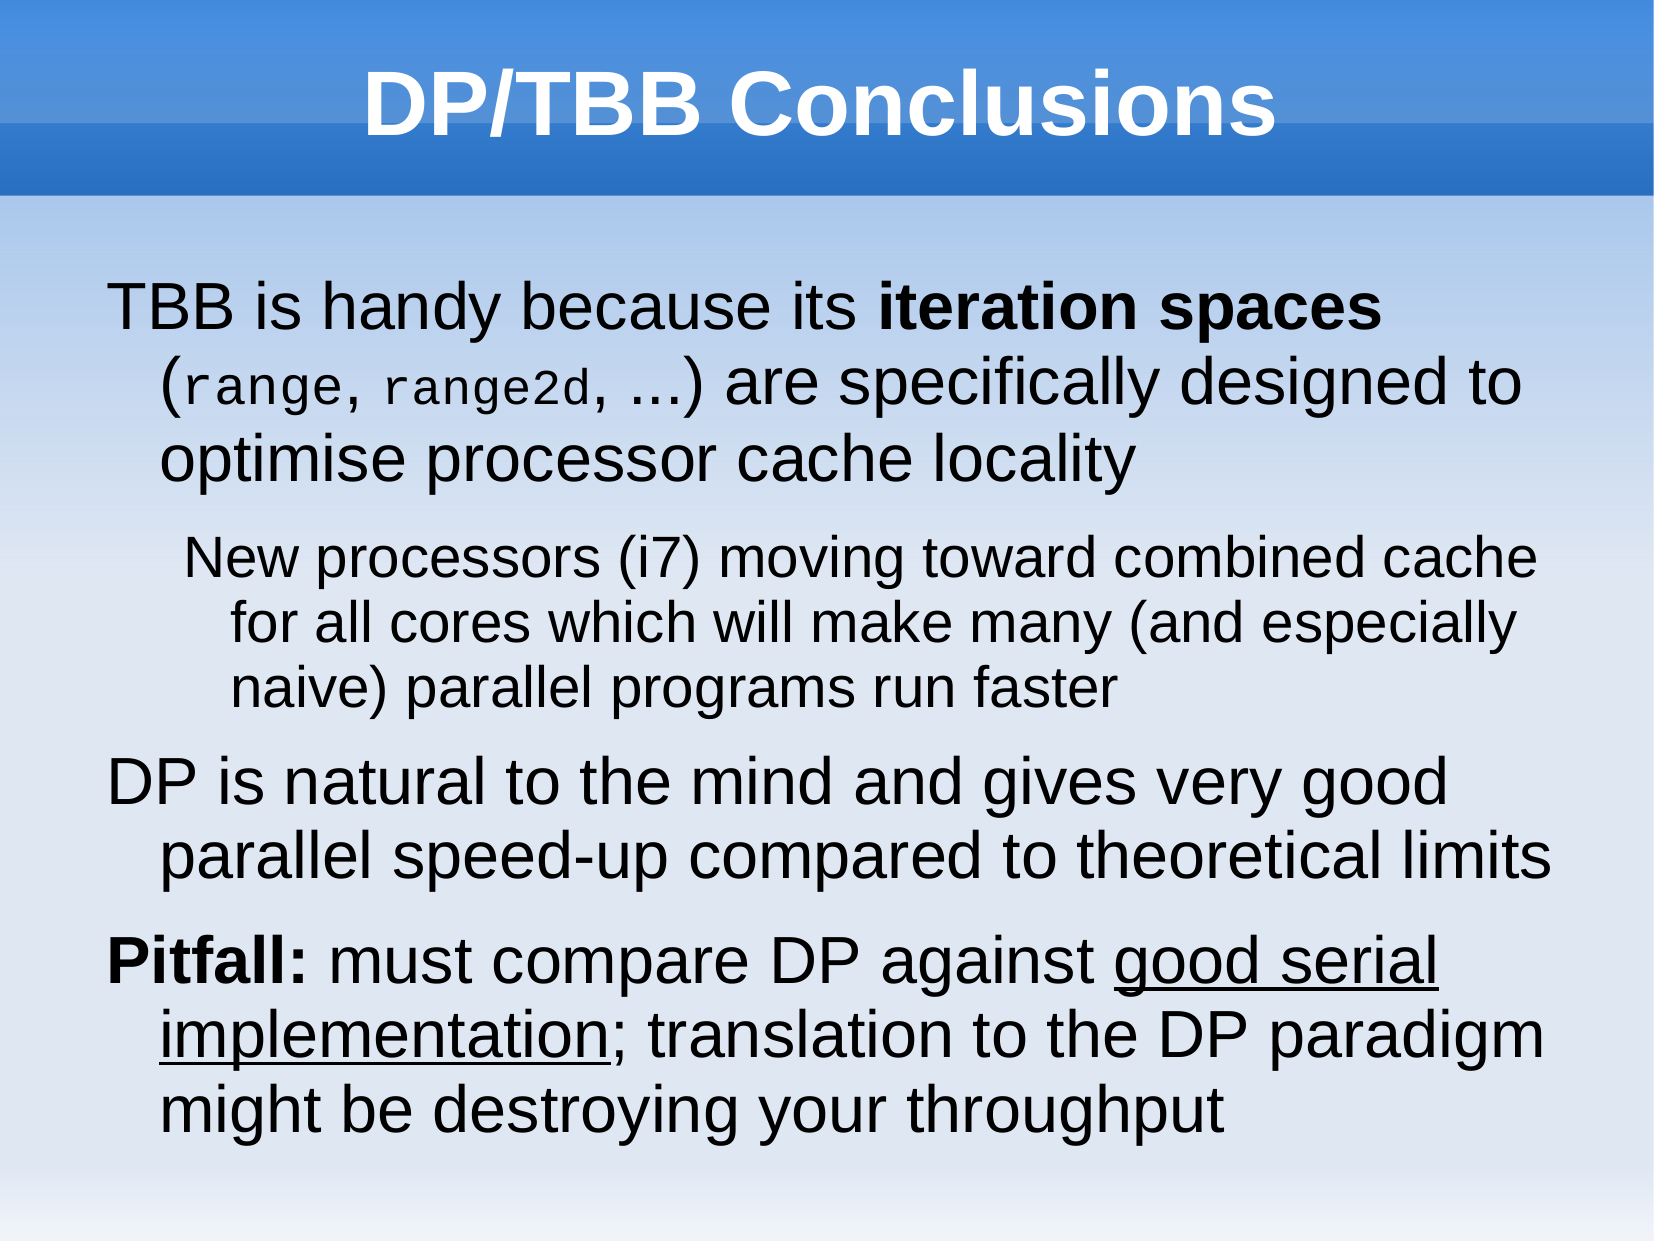

# DP/TBB Conclusions
TBB is handy because its iteration spaces (range, range2d, ...) are specifically designed to optimise processor cache locality
New processors (i7) moving toward combined cache for all cores which will make many (and especially naive) parallel programs run faster
DP is natural to the mind and gives very good parallel speed-up compared to theoretical limits
Pitfall: must compare DP against good serial implementation; translation to the DP paradigm might be destroying your throughput